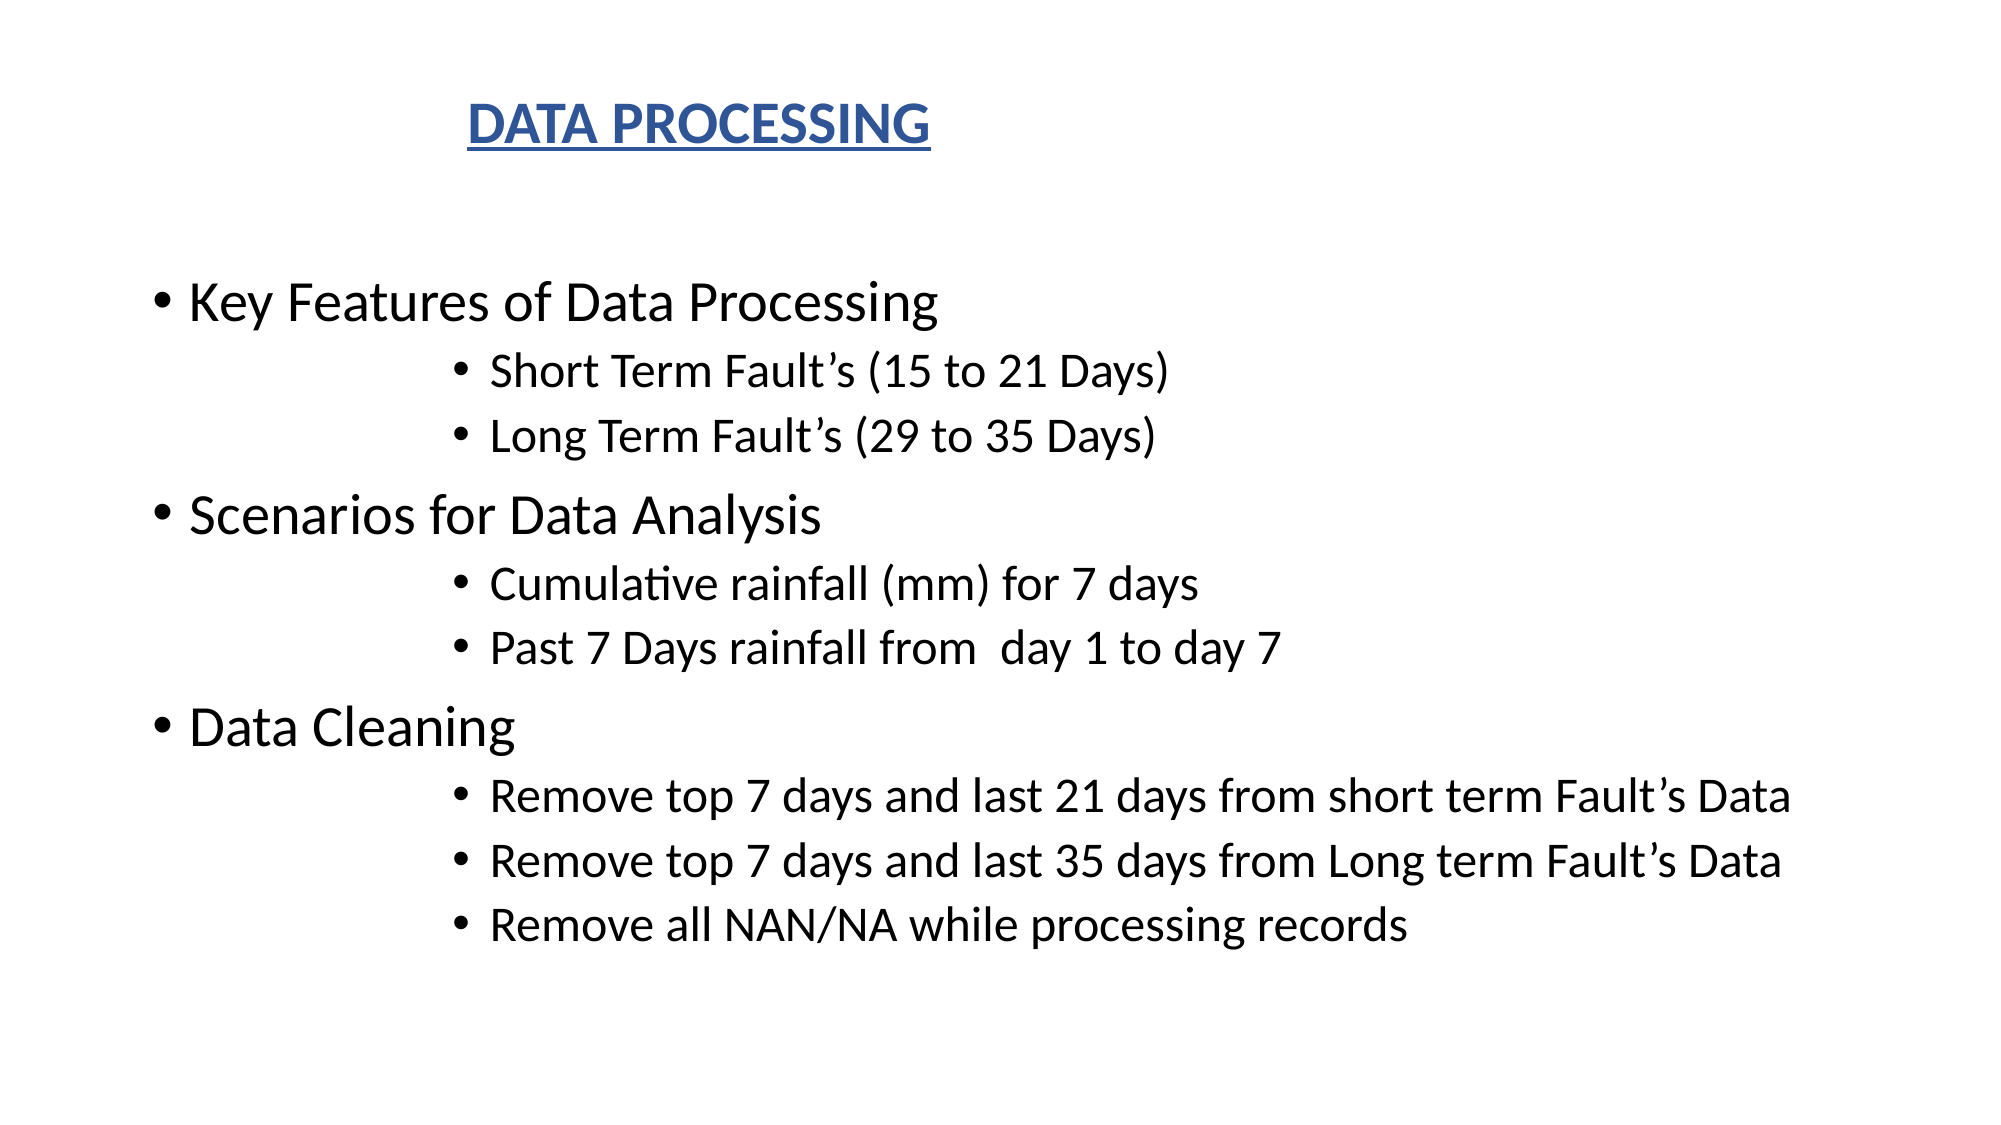

# DATA PROCESSING
Key Features of Data Processing
Short Term Fault’s (15 to 21 Days)
Long Term Fault’s (29 to 35 Days)
Scenarios for Data Analysis
Cumulative rainfall (mm) for 7 days
Past 7 Days rainfall from day 1 to day 7
Data Cleaning
Remove top 7 days and last 21 days from short term Fault’s Data
Remove top 7 days and last 35 days from Long term Fault’s Data
Remove all NAN/NA while processing records